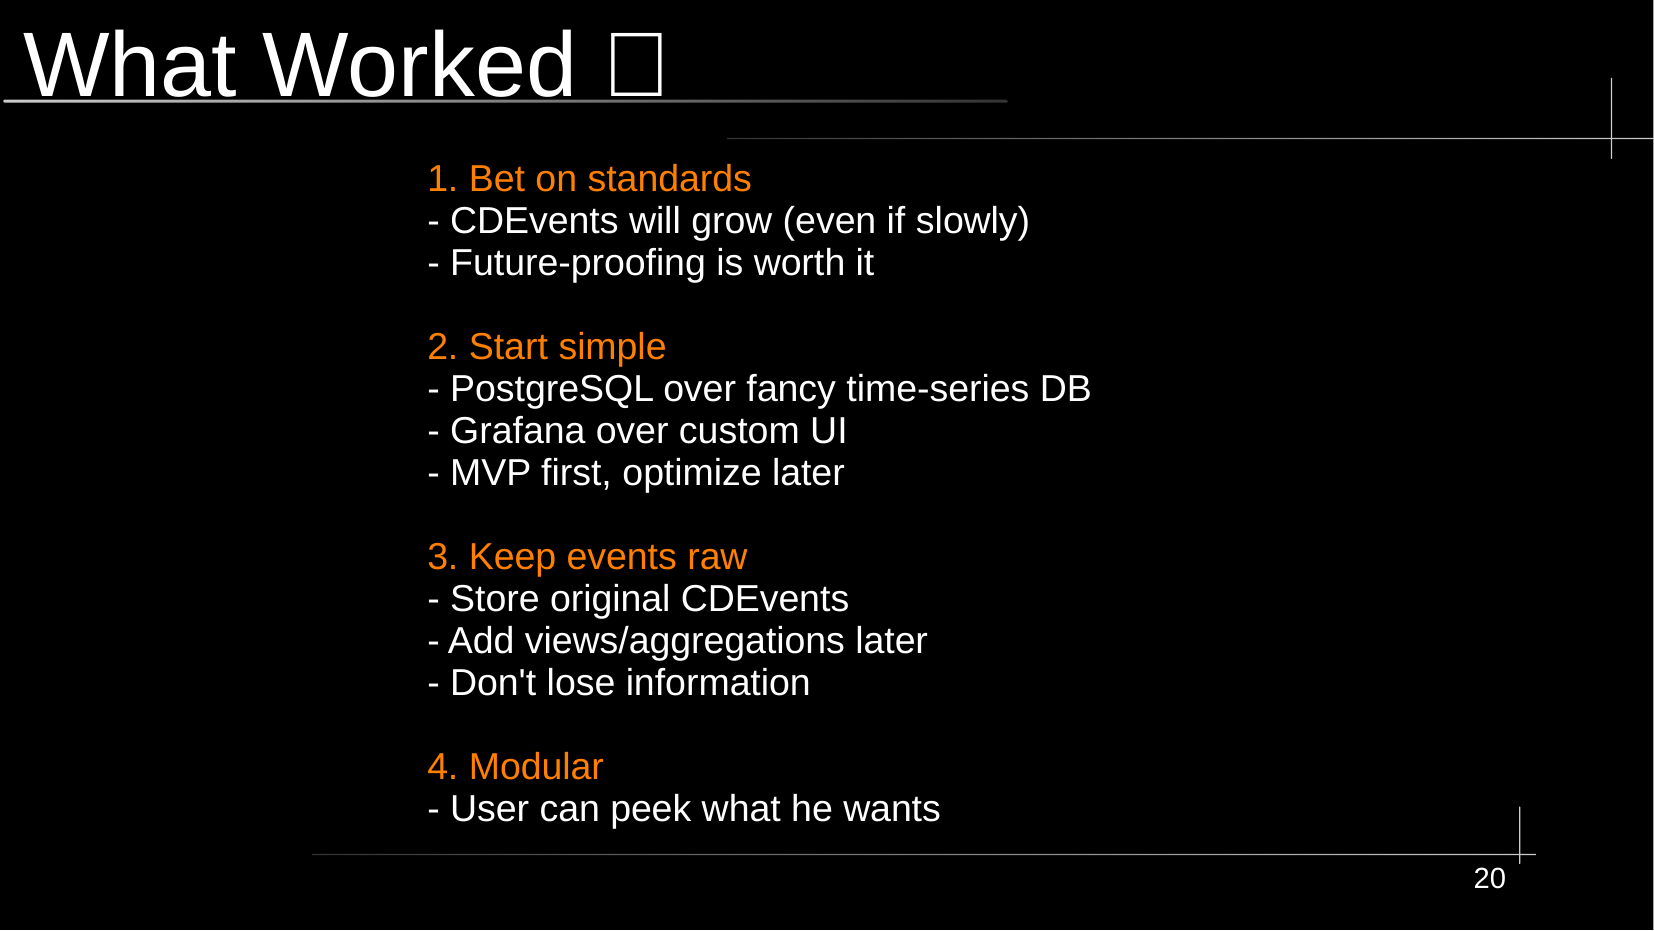

# What Worked ✅
1. Bet on standards
- CDEvents will grow (even if slowly)
- Future-proofing is worth it
2. Start simple
- PostgreSQL over fancy time-series DB
- Grafana over custom UI
- MVP first, optimize later
3. Keep events raw
- Store original CDEvents
- Add views/aggregations later
- Don't lose information
4. Modular
- User can peek what he wants
20